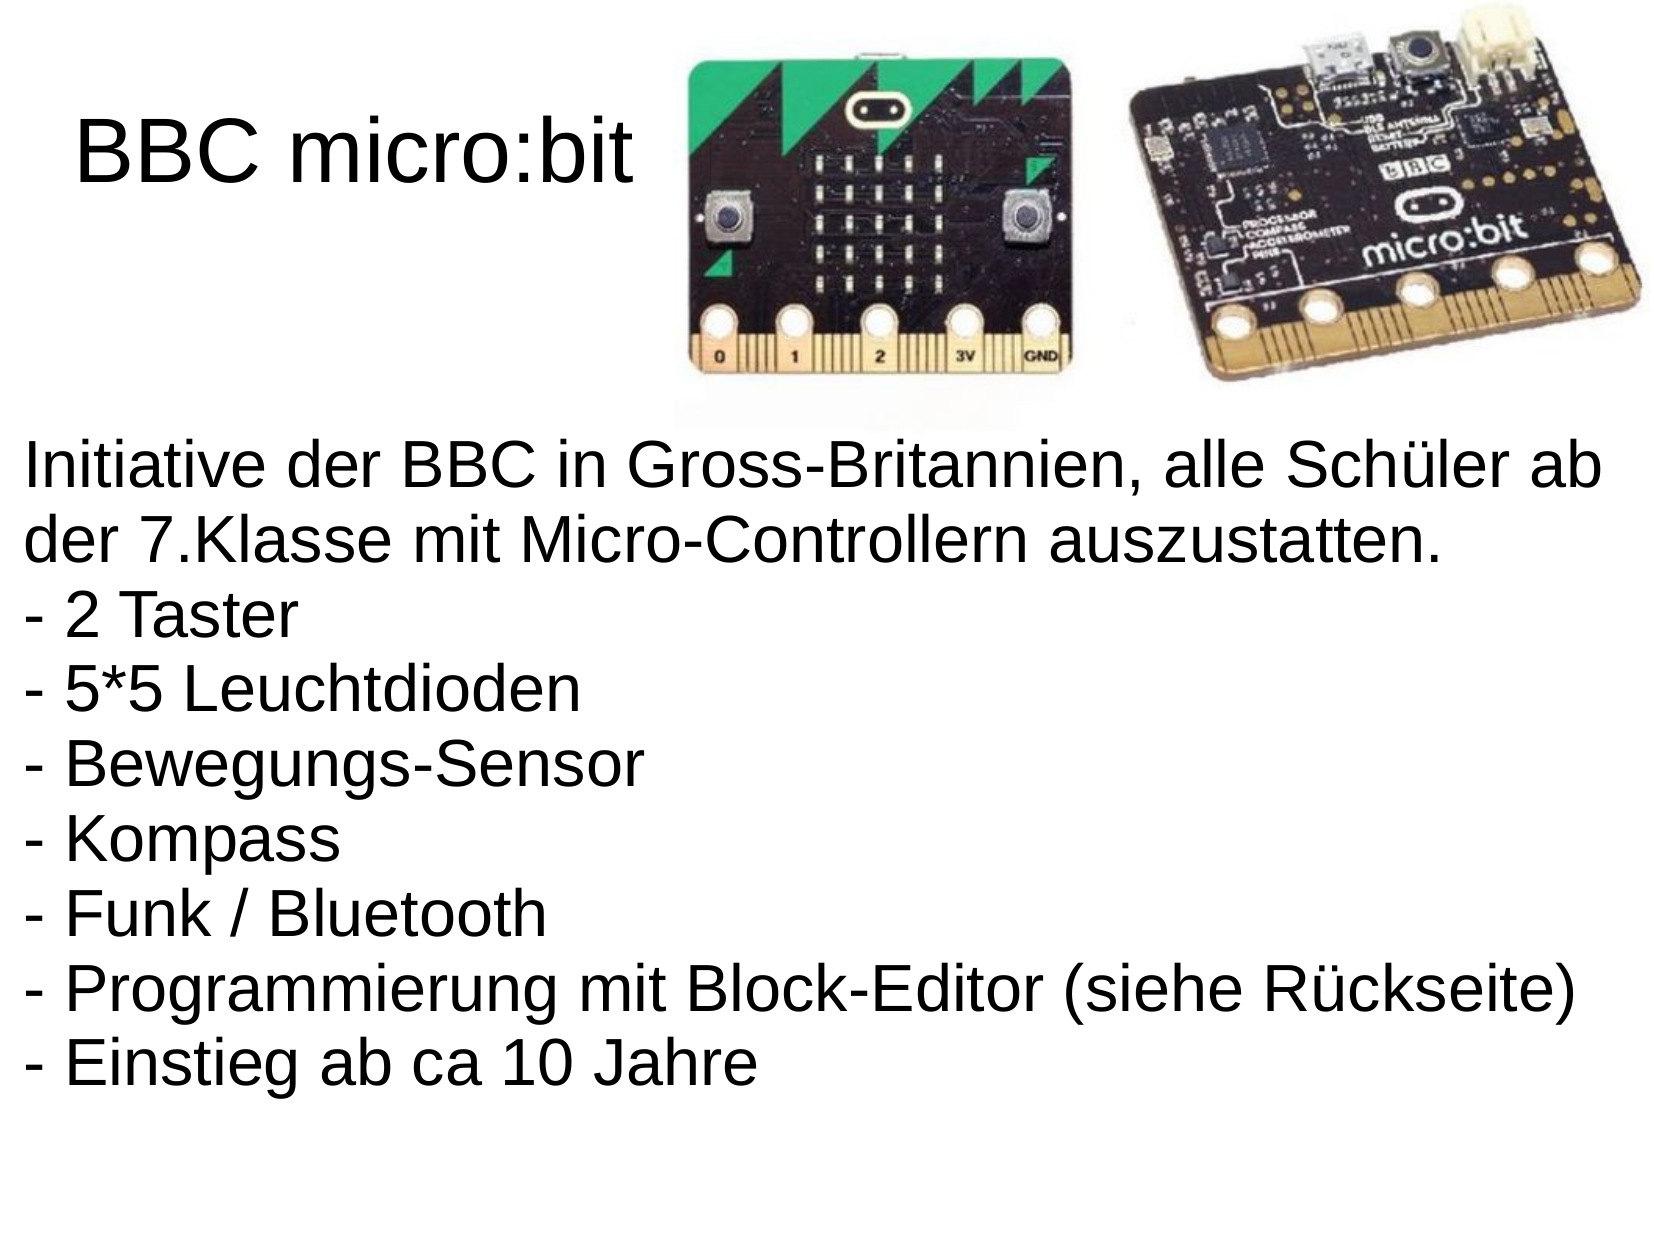

# BBC micro:bit
Initiative der BBC in Gross-Britannien, alle Schüler ab der 7.Klasse mit Micro-Controllern auszustatten.
- 2 Taster
- 5*5 Leuchtdioden
- Bewegungs-Sensor
- Kompass
- Funk / Bluetooth
- Programmierung mit Block-Editor (siehe Rückseite)
- Einstieg ab ca 10 Jahre